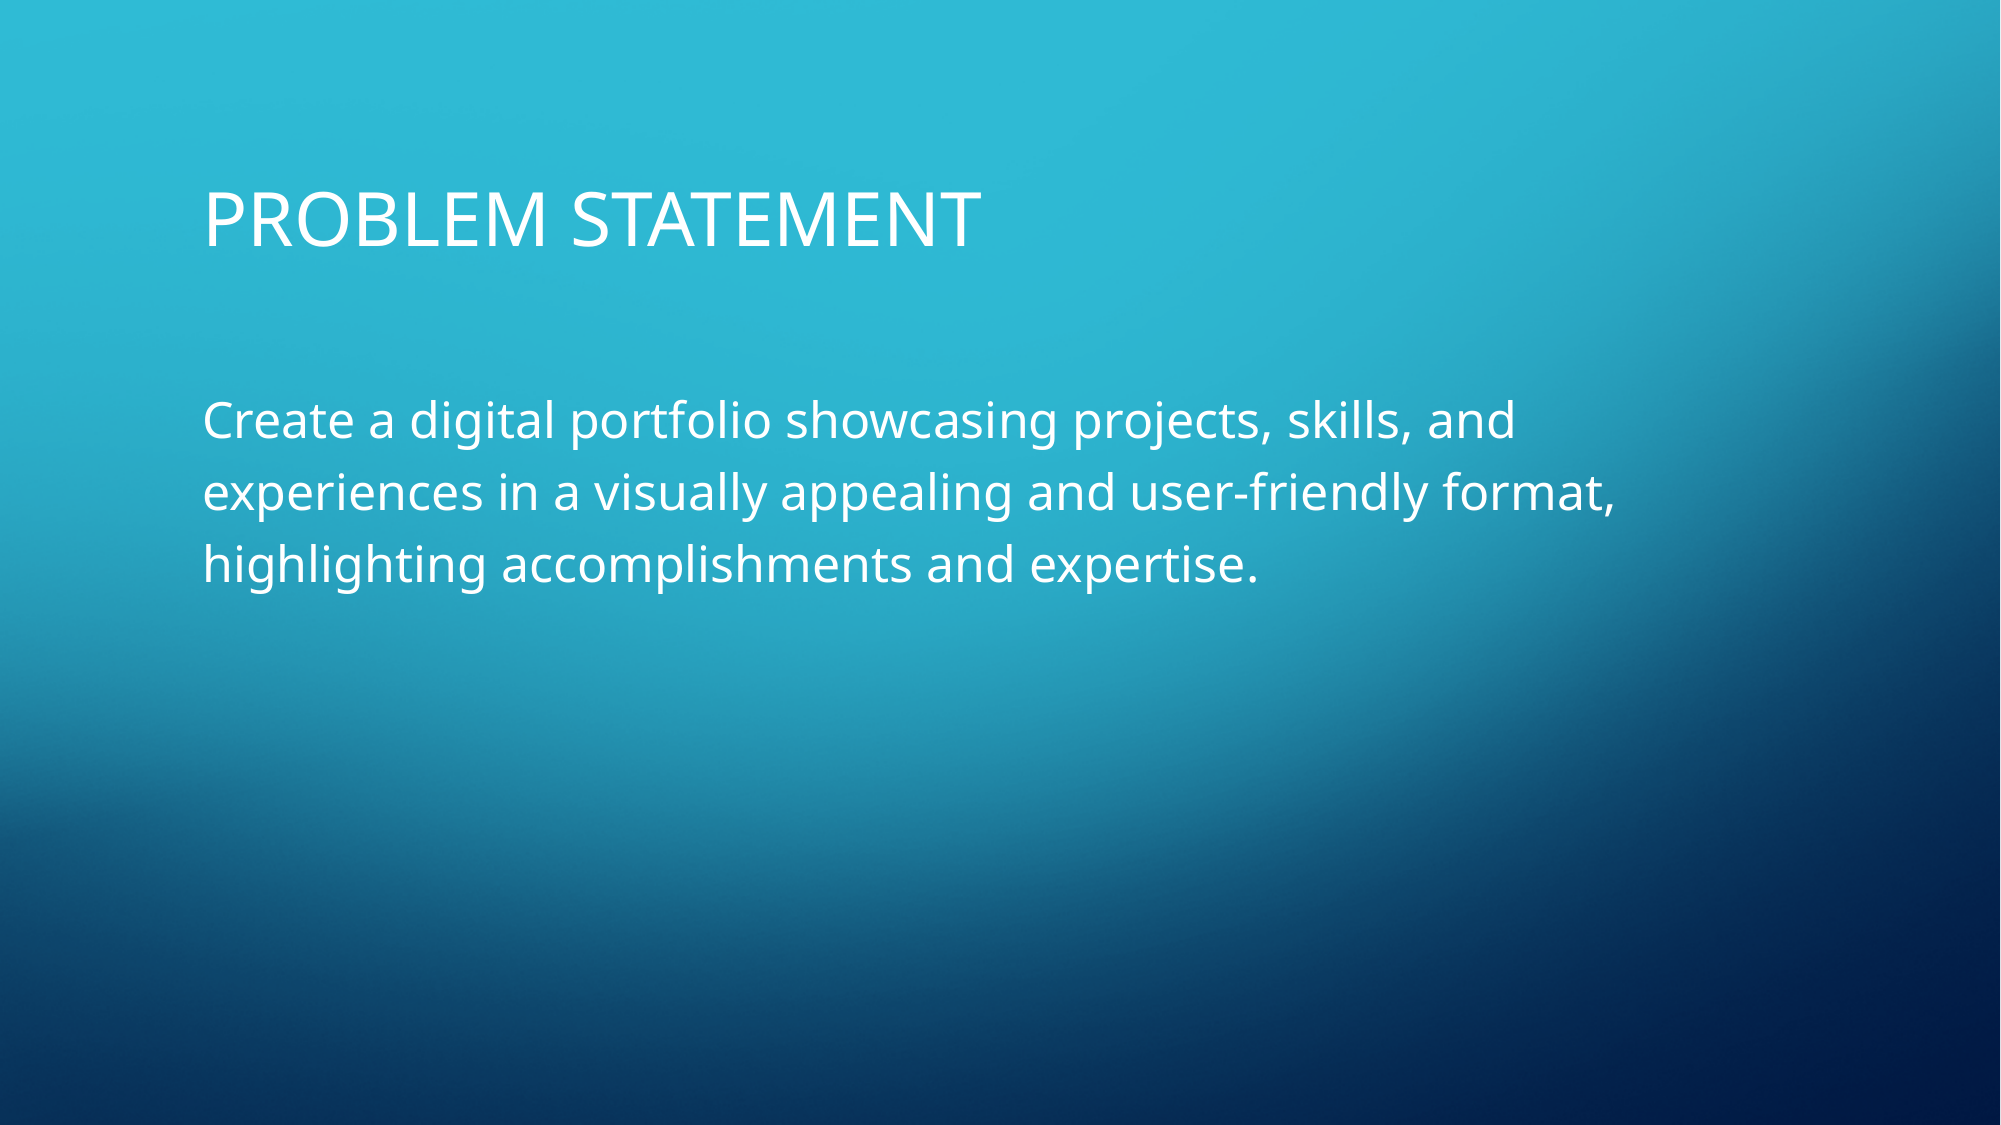

# PROBLEM STATEMENT
Create a digital portfolio showcasing projects, skills, and experiences in a visually appealing and user-friendly format, highlighting accomplishments and expertise.